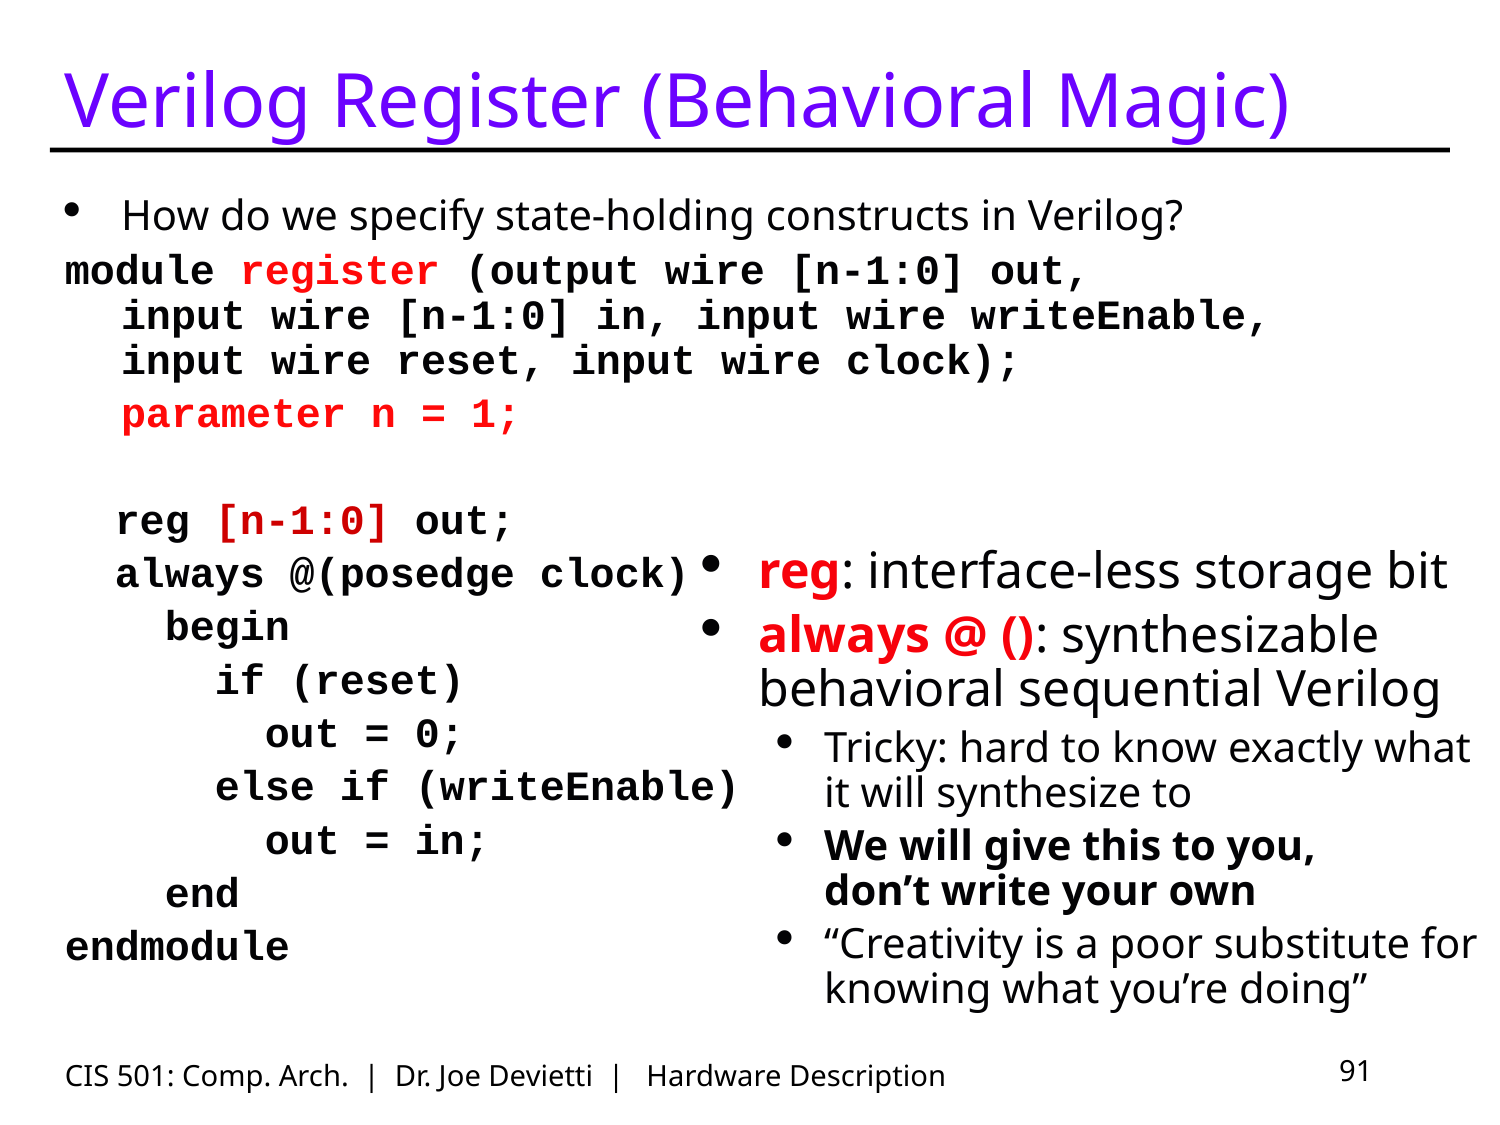

Verilog Register (Behavioral Magic)
How do we specify state-holding constructs in Verilog?
module register (output wire [n-1:0] out,
input wire [n-1:0] in, input wire writeEnable,
input wire reset, input wire clock);
	parameter n = 1;
 reg [n-1:0] out;
 always @(posedge clock)
 begin
 if (reset)
 out = 0;
 else if (writeEnable)
 out = in;
 end
endmodule
reg: interface-less storage bit
always @ (): synthesizable behavioral sequential Verilog
Tricky: hard to know exactly what it will synthesize to
We will give this to you,
don’t write your own
“Creativity is a poor substitute for knowing what you’re doing”
CIS 501: Comp. Arch. | Dr. Joe Devietti | Hardware Description